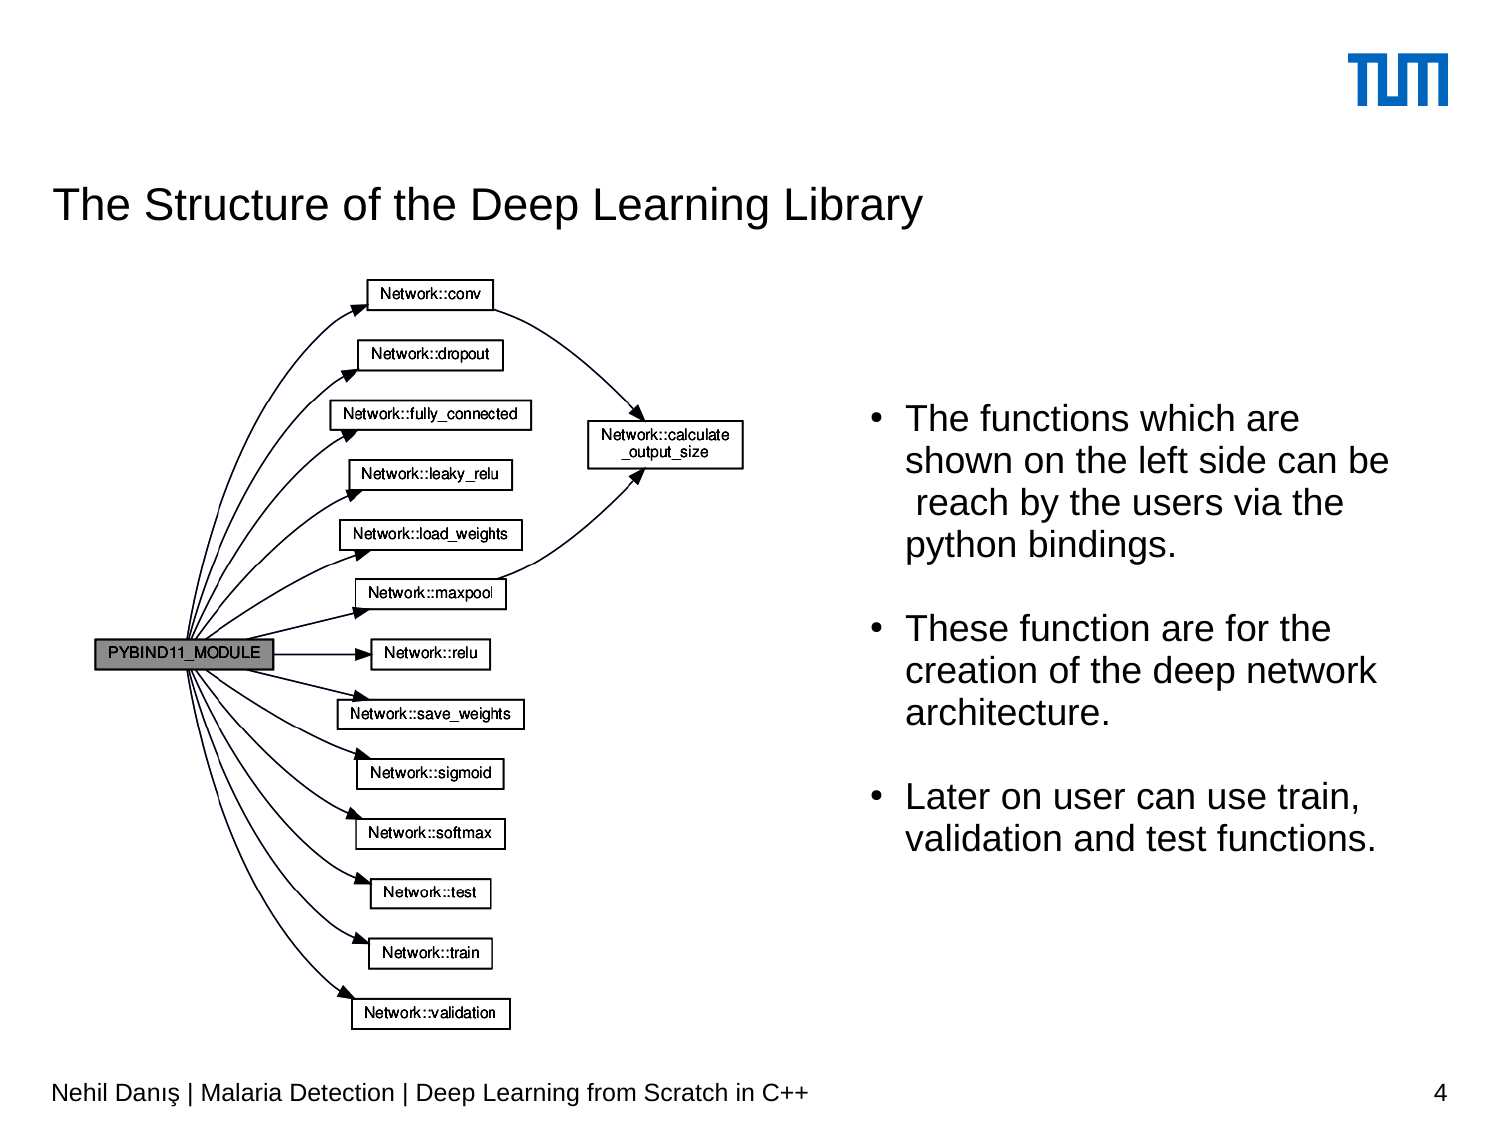

# The Structure of the Deep Learning Library
The functions which are shown on the left side can be reach by the users via the python bindings.
These function are for the creation of the deep network architecture.
Later on user can use train, validation and test functions.
Nehil Danış | Malaria Detection | Deep Learning from Scratch in C++